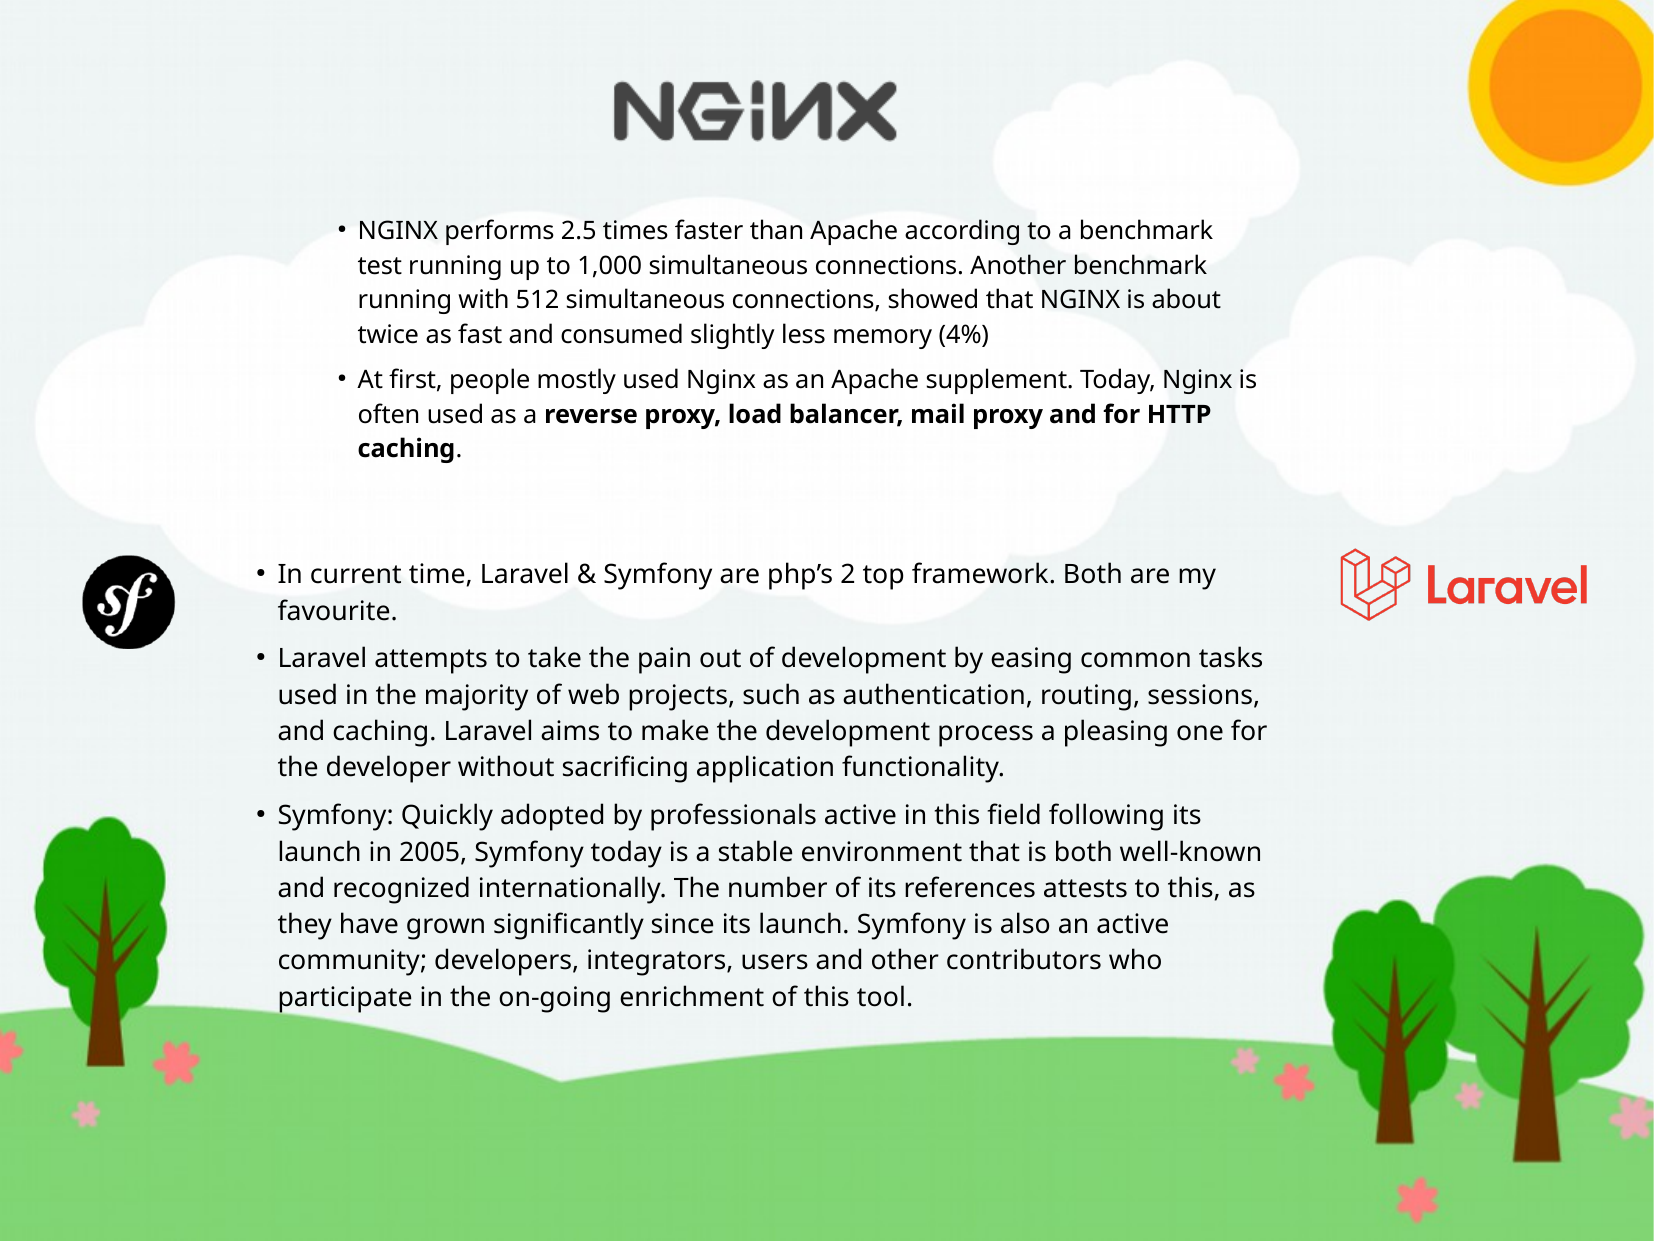

# NGINX performs 2.5 times faster than Apache according to a benchmark test running up to 1,000 simultaneous connections. Another benchmark running with 512 simultaneous connections, showed that NGINX is about twice as fast and consumed slightly less memory (4%)
At first, people mostly used Nginx as an Apache supplement. Today, Nginx is often used as a reverse proxy, load balancer, mail proxy and for HTTP caching.
In current time, Laravel & Symfony are php’s 2 top framework. Both are my favourite.
Laravel attempts to take the pain out of development by easing common tasks used in the majority of web projects, such as authentication, routing, sessions, and caching. Laravel aims to make the development process a pleasing one for the developer without sacrificing application functionality.
Symfony: Quickly adopted by professionals active in this field following its launch in 2005, Symfony today is a stable environment that is both well-known and recognized internationally. The number of its references attests to this, as they have grown significantly since its launch. Symfony is also an active community; developers, integrators, users and other contributors who participate in the on-going enrichment of this tool.